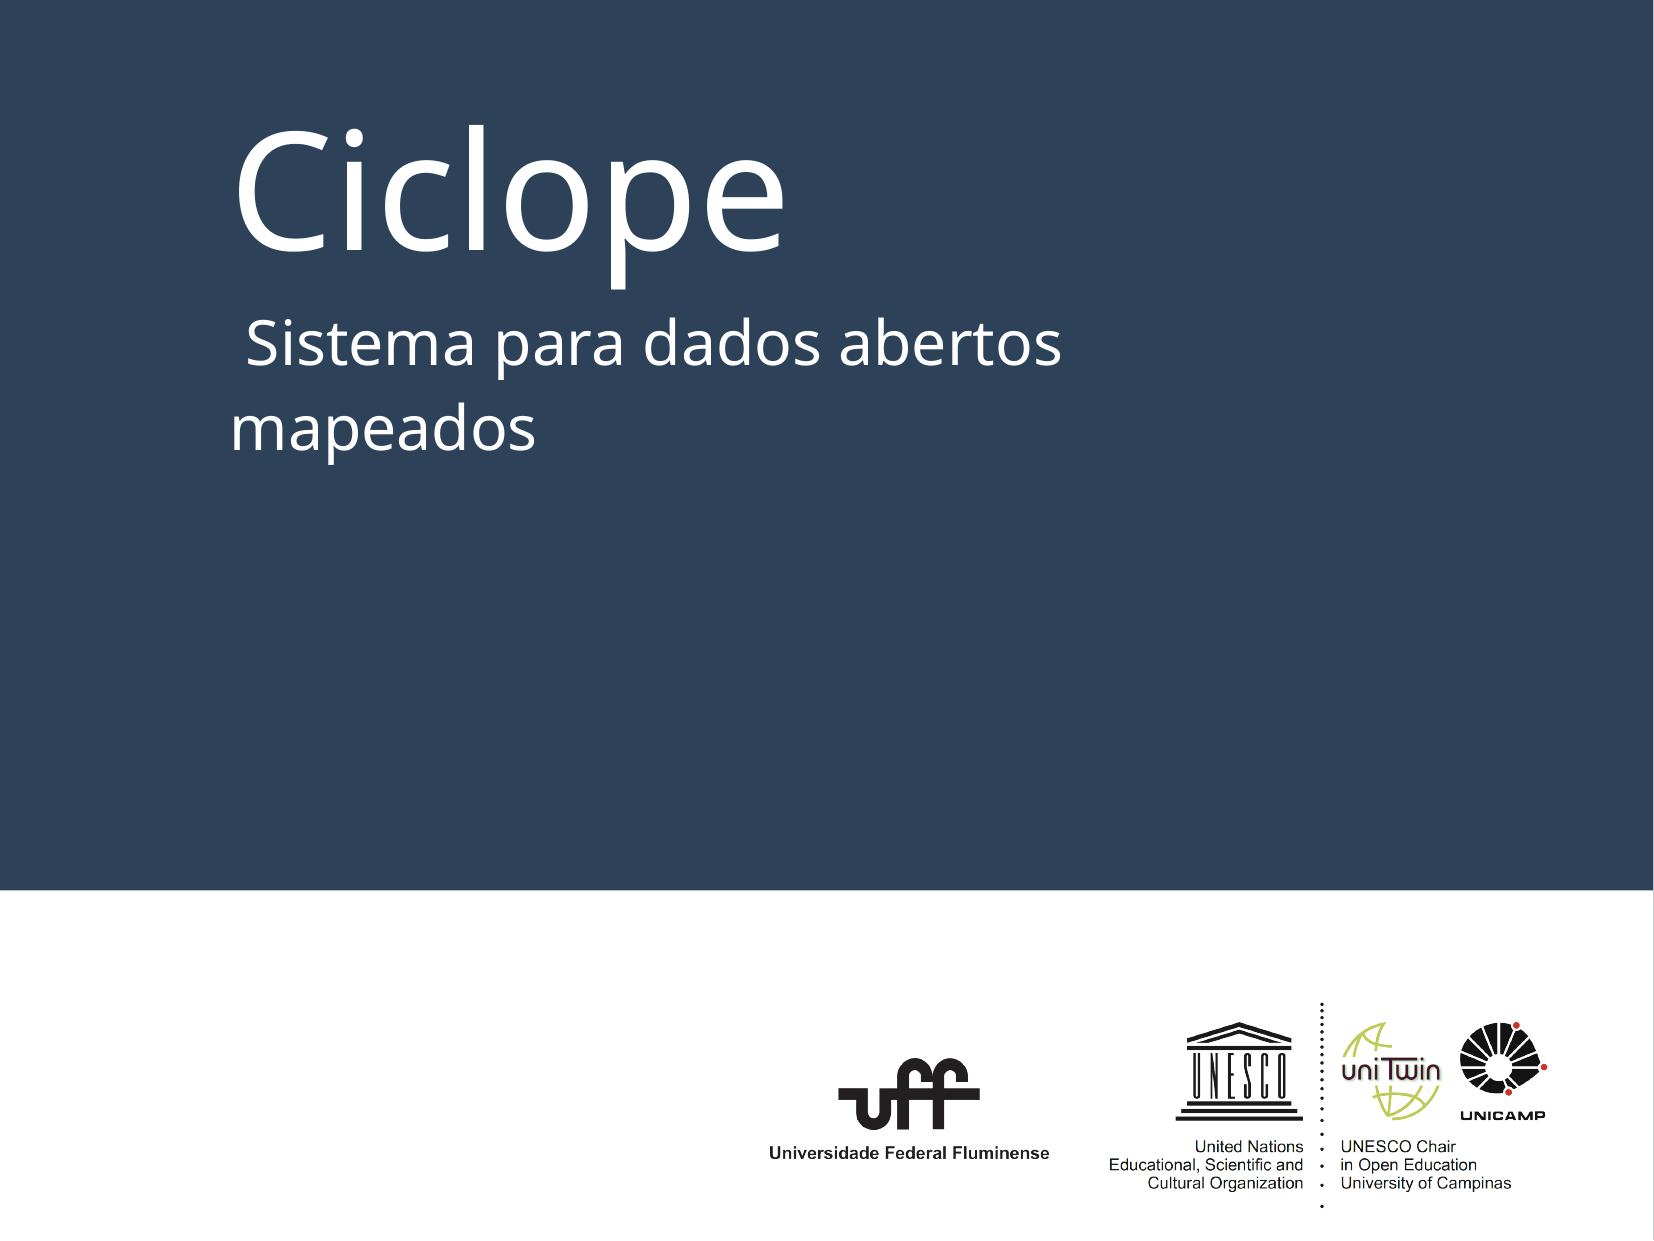

Ciclope
 Sistema para dados abertos mapeados
Apoio: